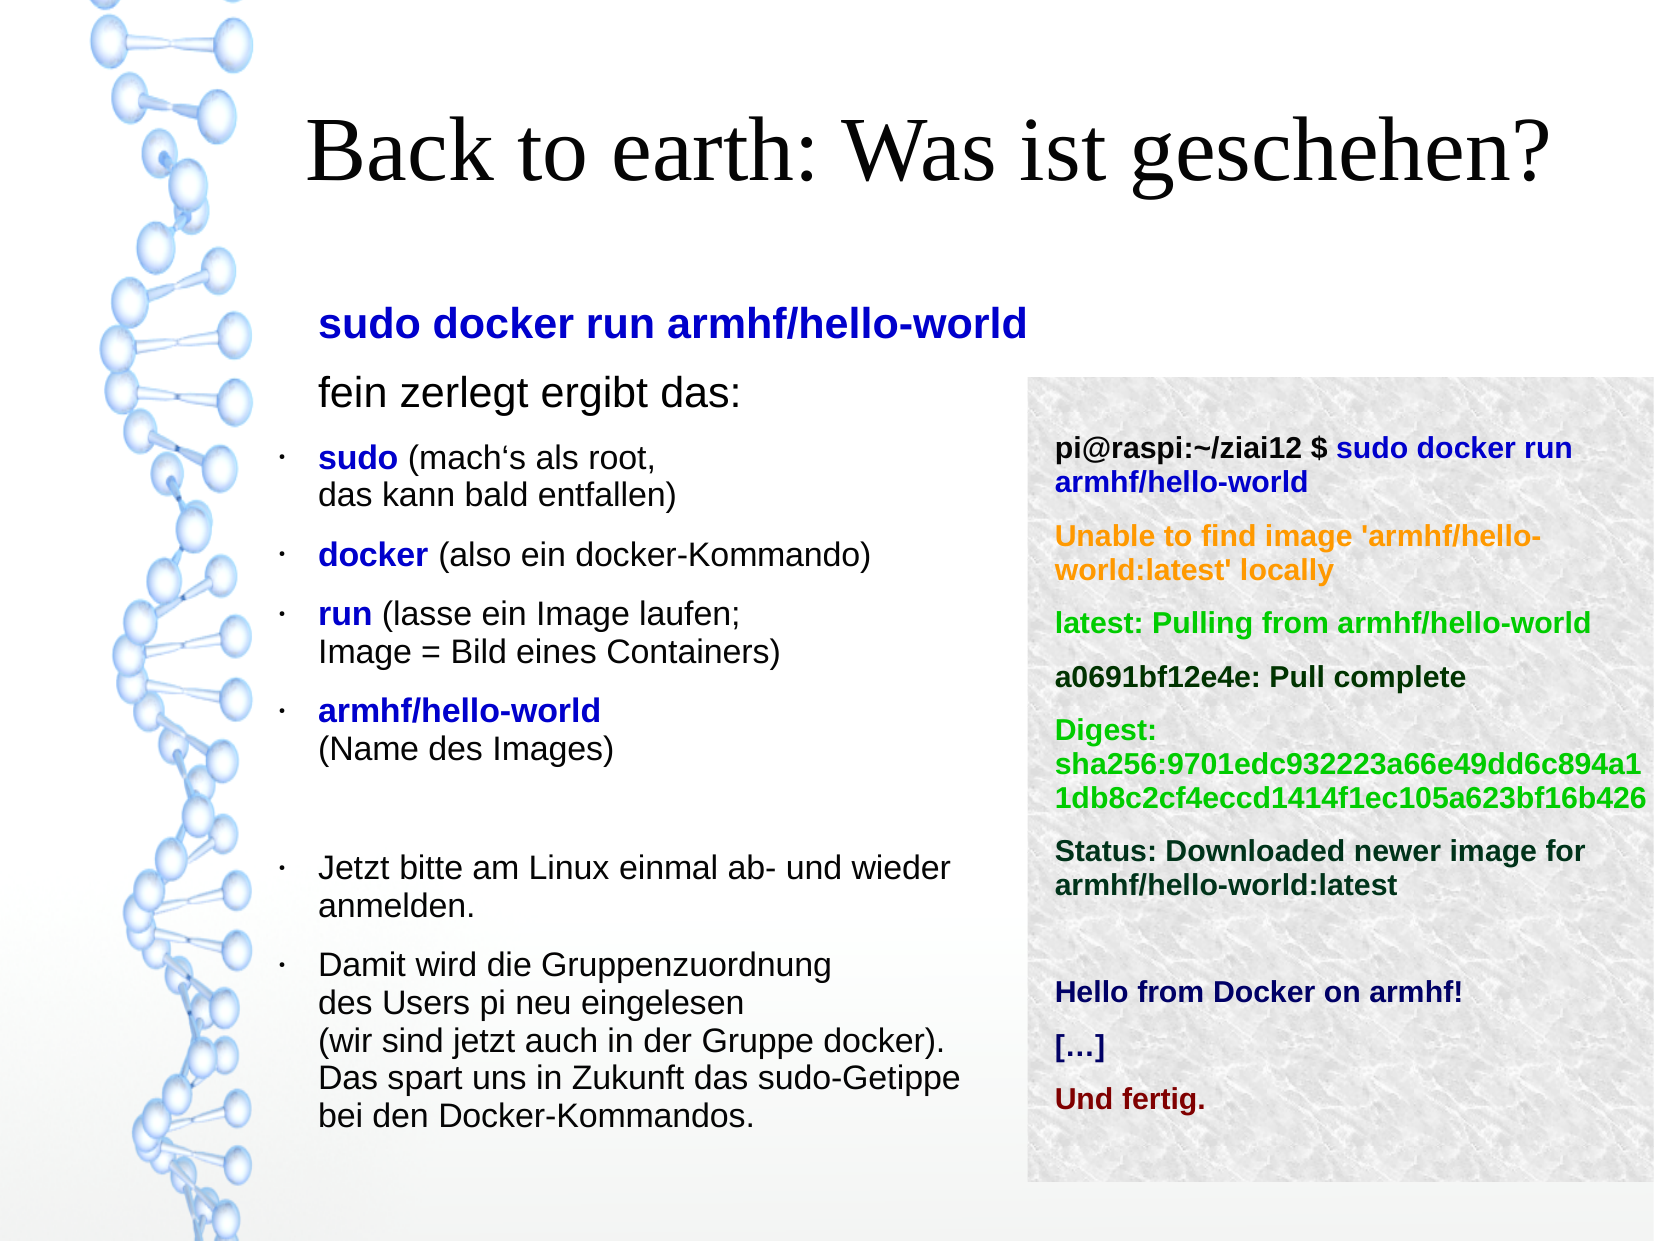

# Back to earth: Was ist geschehen?
sudo docker run armhf/hello-world
fein zerlegt ergibt das:
sudo (mach‘s als root,
das kann bald entfallen)
docker (also ein docker-Kommando)
run (lasse ein Image laufen;
Image = Bild eines Containers)
armhf/hello-world
(Name des Images)
Jetzt bitte am Linux einmal ab- und wieder
anmelden.
Damit wird die Gruppenzuordnung
des Users pi neu eingelesen
(wir sind jetzt auch in der Gruppe docker).
Das spart uns in Zukunft das sudo-Getippe
bei den Docker-Kommandos.
pi@raspi:~/ziai12 $ sudo docker run armhf/hello-world
Unable to find image 'armhf/hello-world:latest' locally
latest: Pulling from armhf/hello-world
a0691bf12e4e: Pull complete
Digest: sha256:9701edc932223a66e49dd6c894a11db8c2cf4eccd1414f1ec105a623bf16b426
Status: Downloaded newer image for armhf/hello-world:latest
Hello from Docker on armhf!
[…]
Und fertig.
33